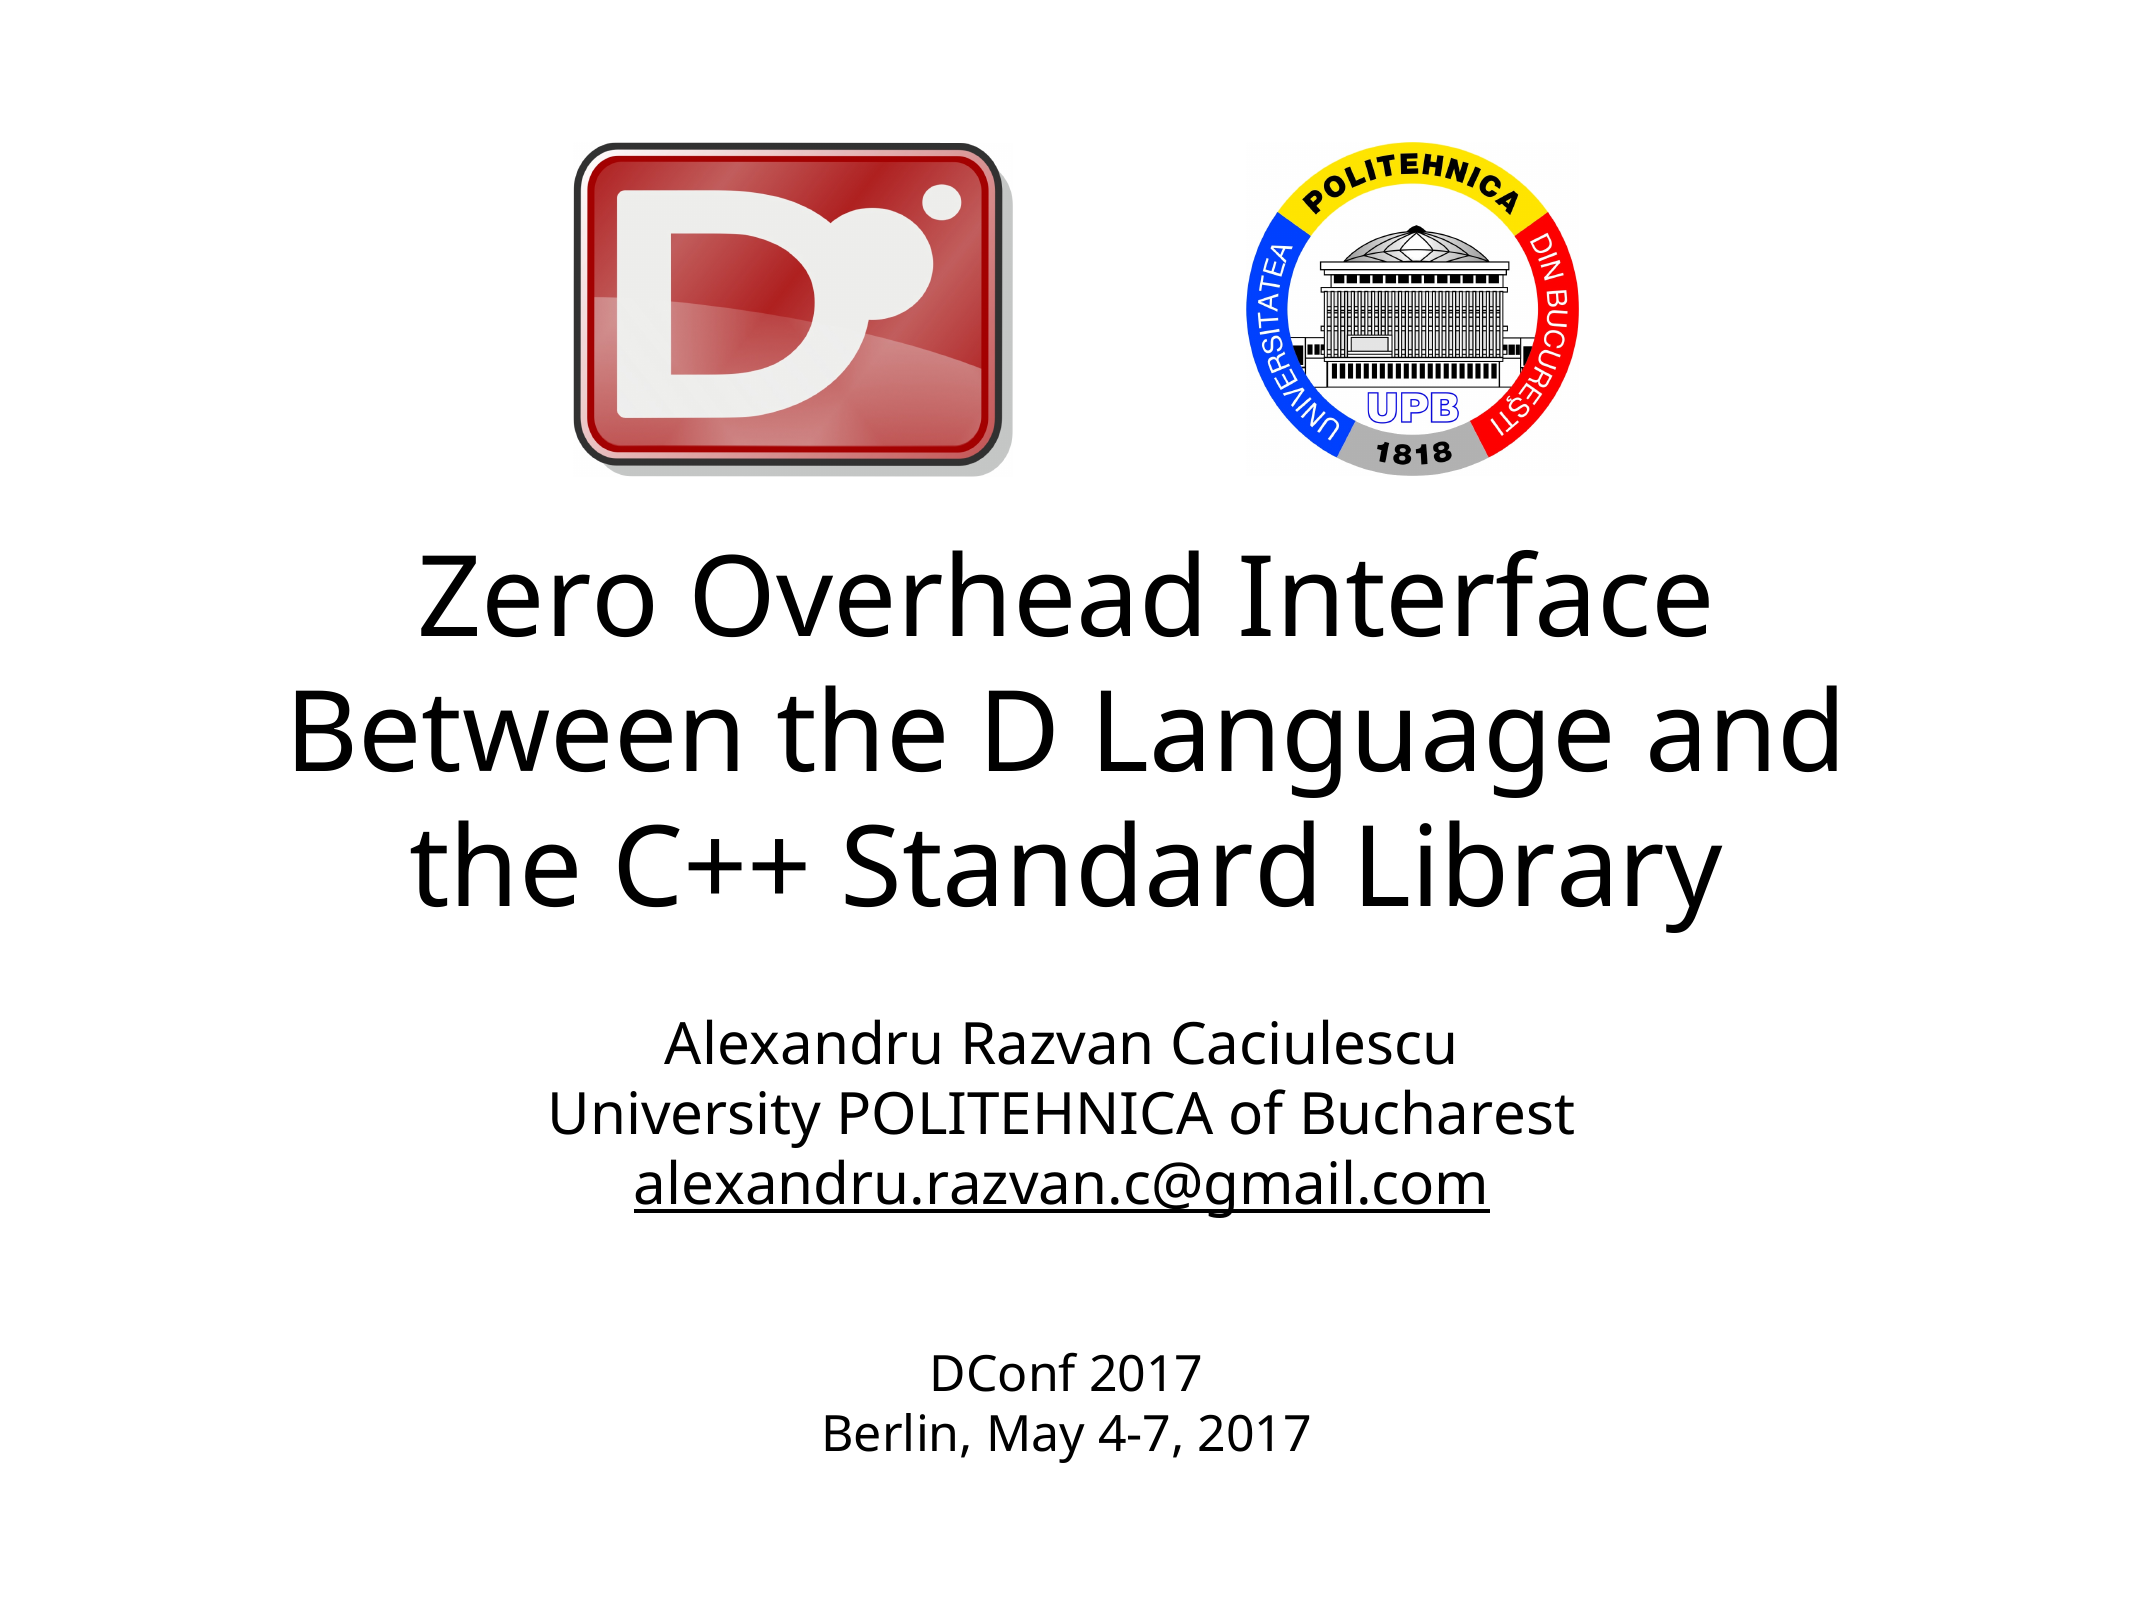

# Zero Overhead Interface Between the D Language and the C++ Standard Library
Alexandru Razvan Caciulescu
University POLITEHNICA of Bucharest
alexandru.razvan.c@gmail.com
DConf 2017
Berlin, May 4-7, 2017